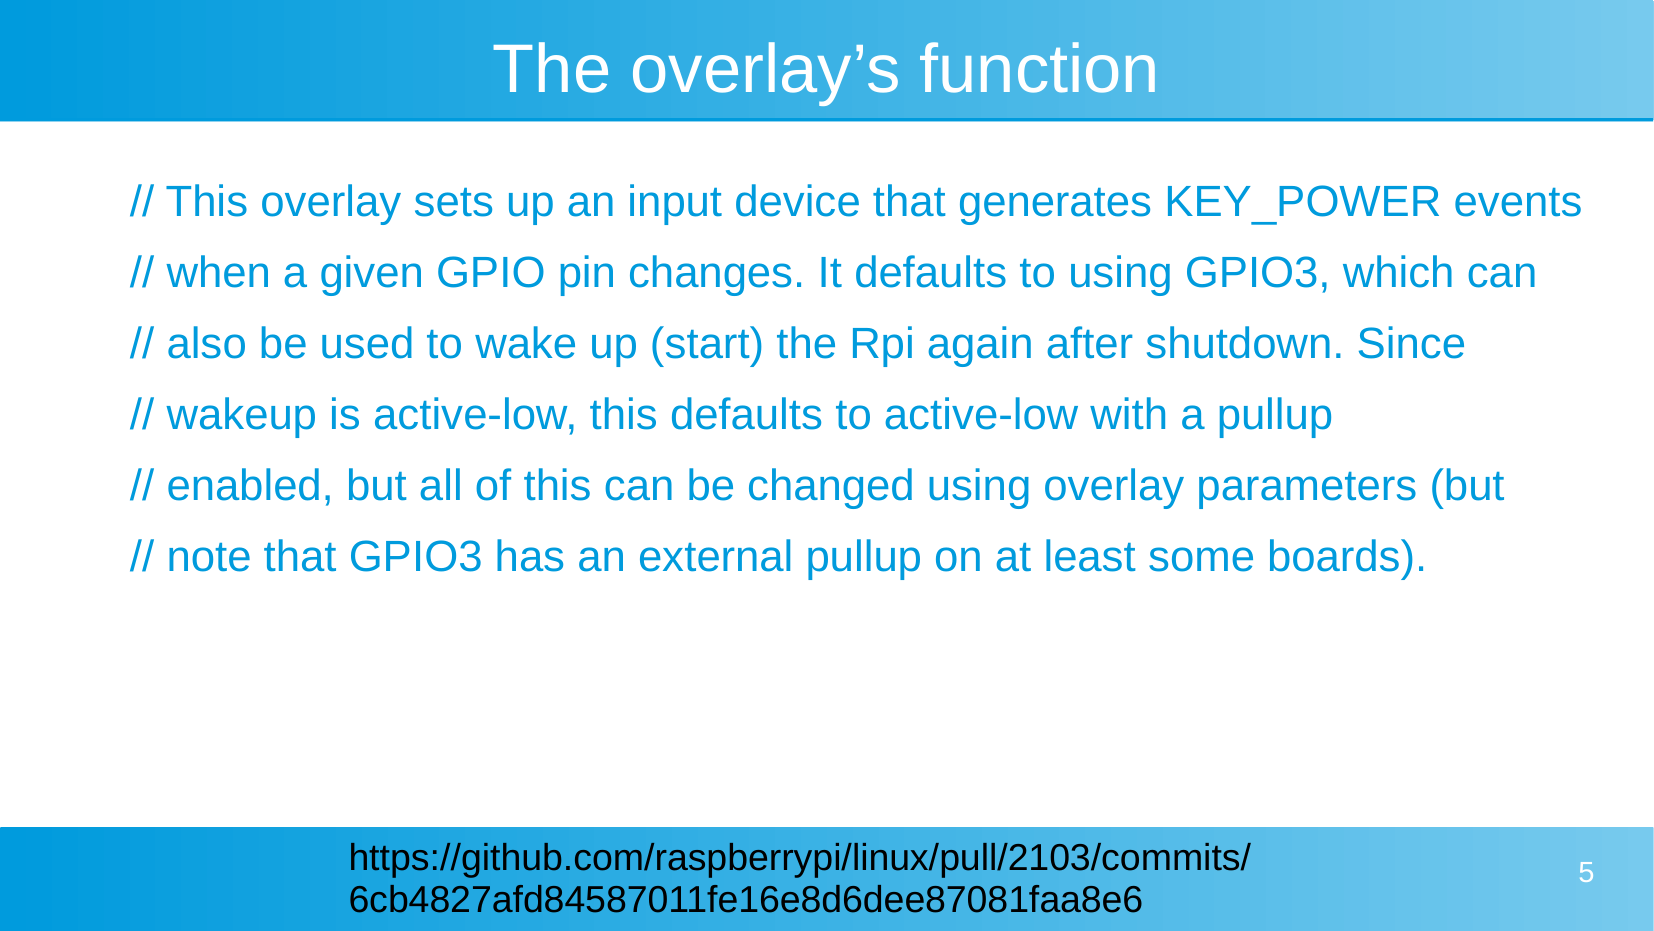

# The overlay’s function
// This overlay sets up an input device that generates KEY_POWER events
// when a given GPIO pin changes. It defaults to using GPIO3, which can
// also be used to wake up (start) the Rpi again after shutdown. Since
// wakeup is active-low, this defaults to active-low with a pullup
// enabled, but all of this can be changed using overlay parameters (but
// note that GPIO3 has an external pullup on at least some boards).
https://github.com/raspberrypi/linux/pull/2103/commits/6cb4827afd84587011fe16e8d6dee87081faa8e6
5